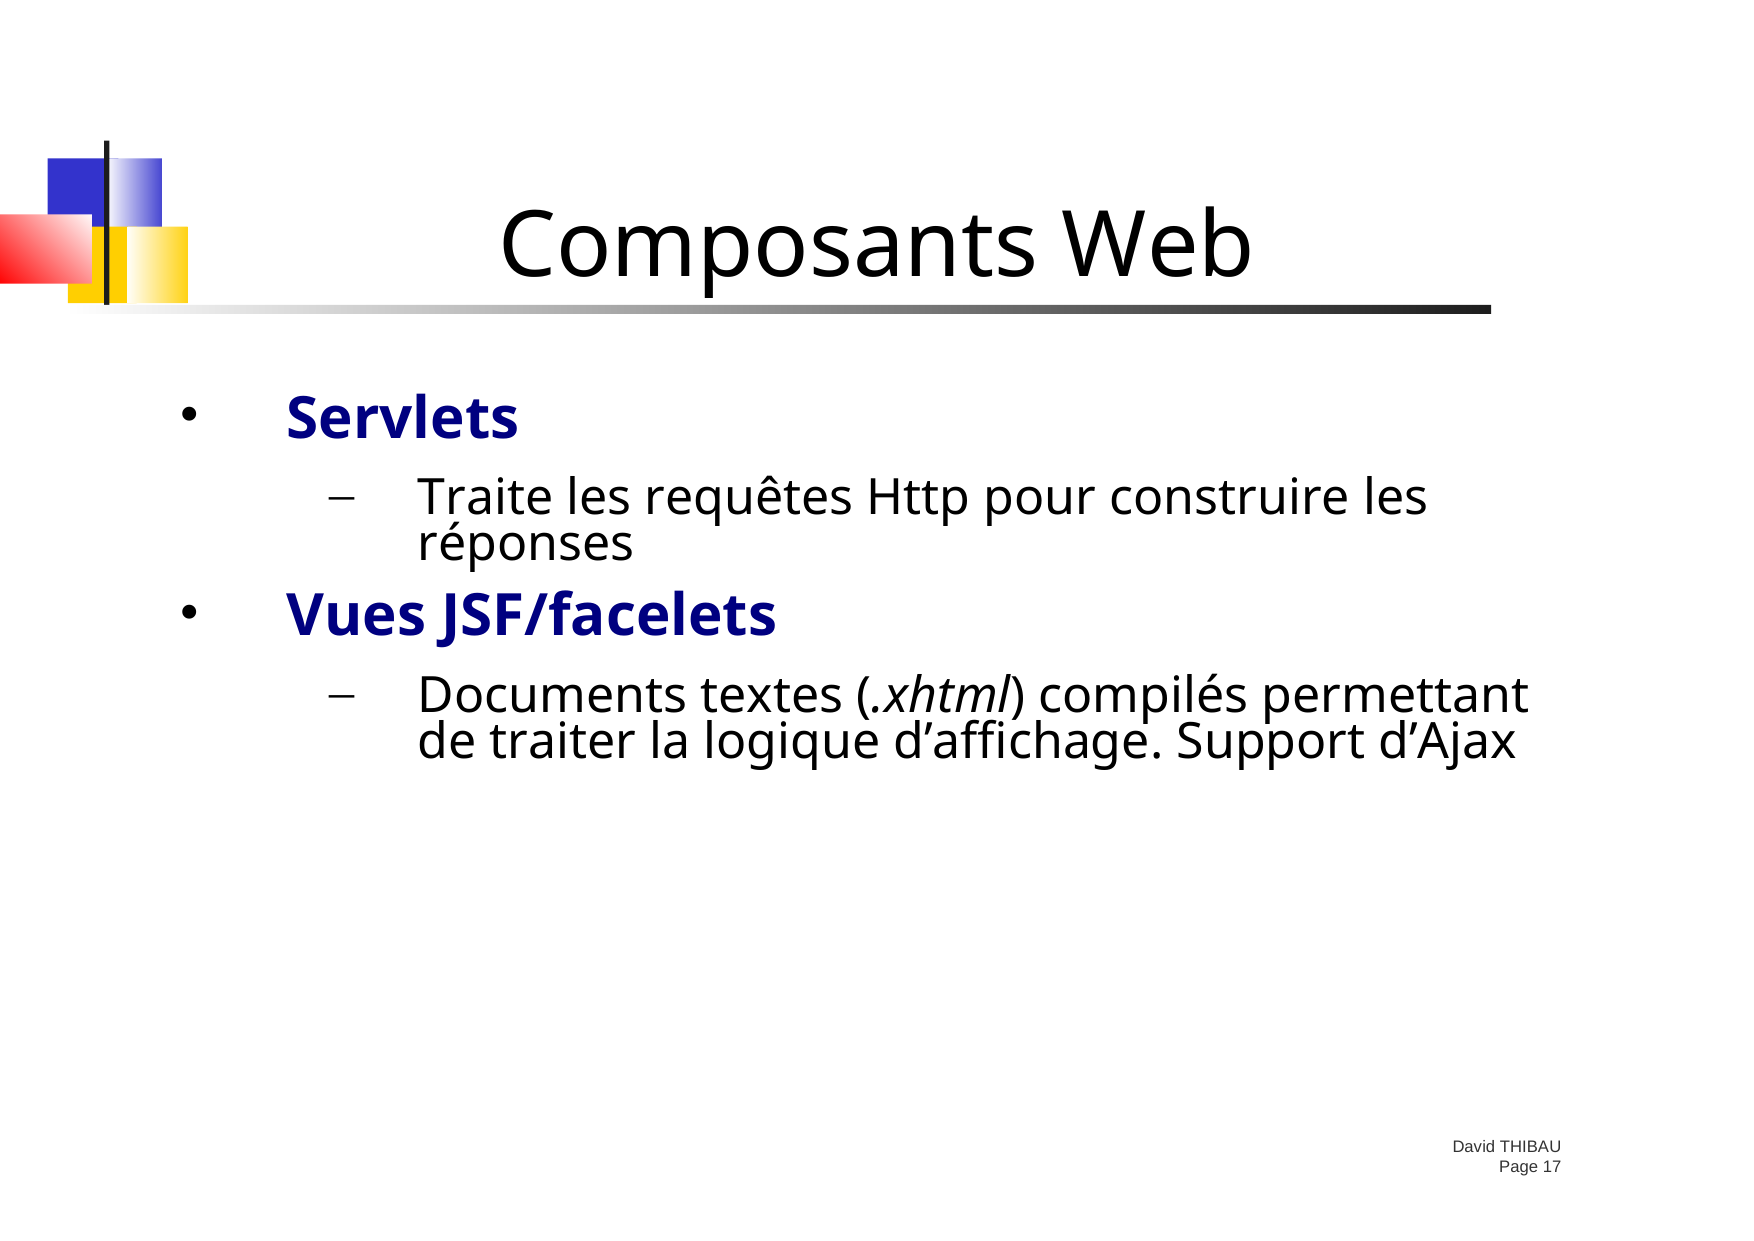

# Composants Web
Servlets
Traite les requêtes Http pour construire les réponses
Vues JSF/facelets
Documents textes (.xhtml) compilés permettant de traiter la logique d’affichage. Support d’Ajax